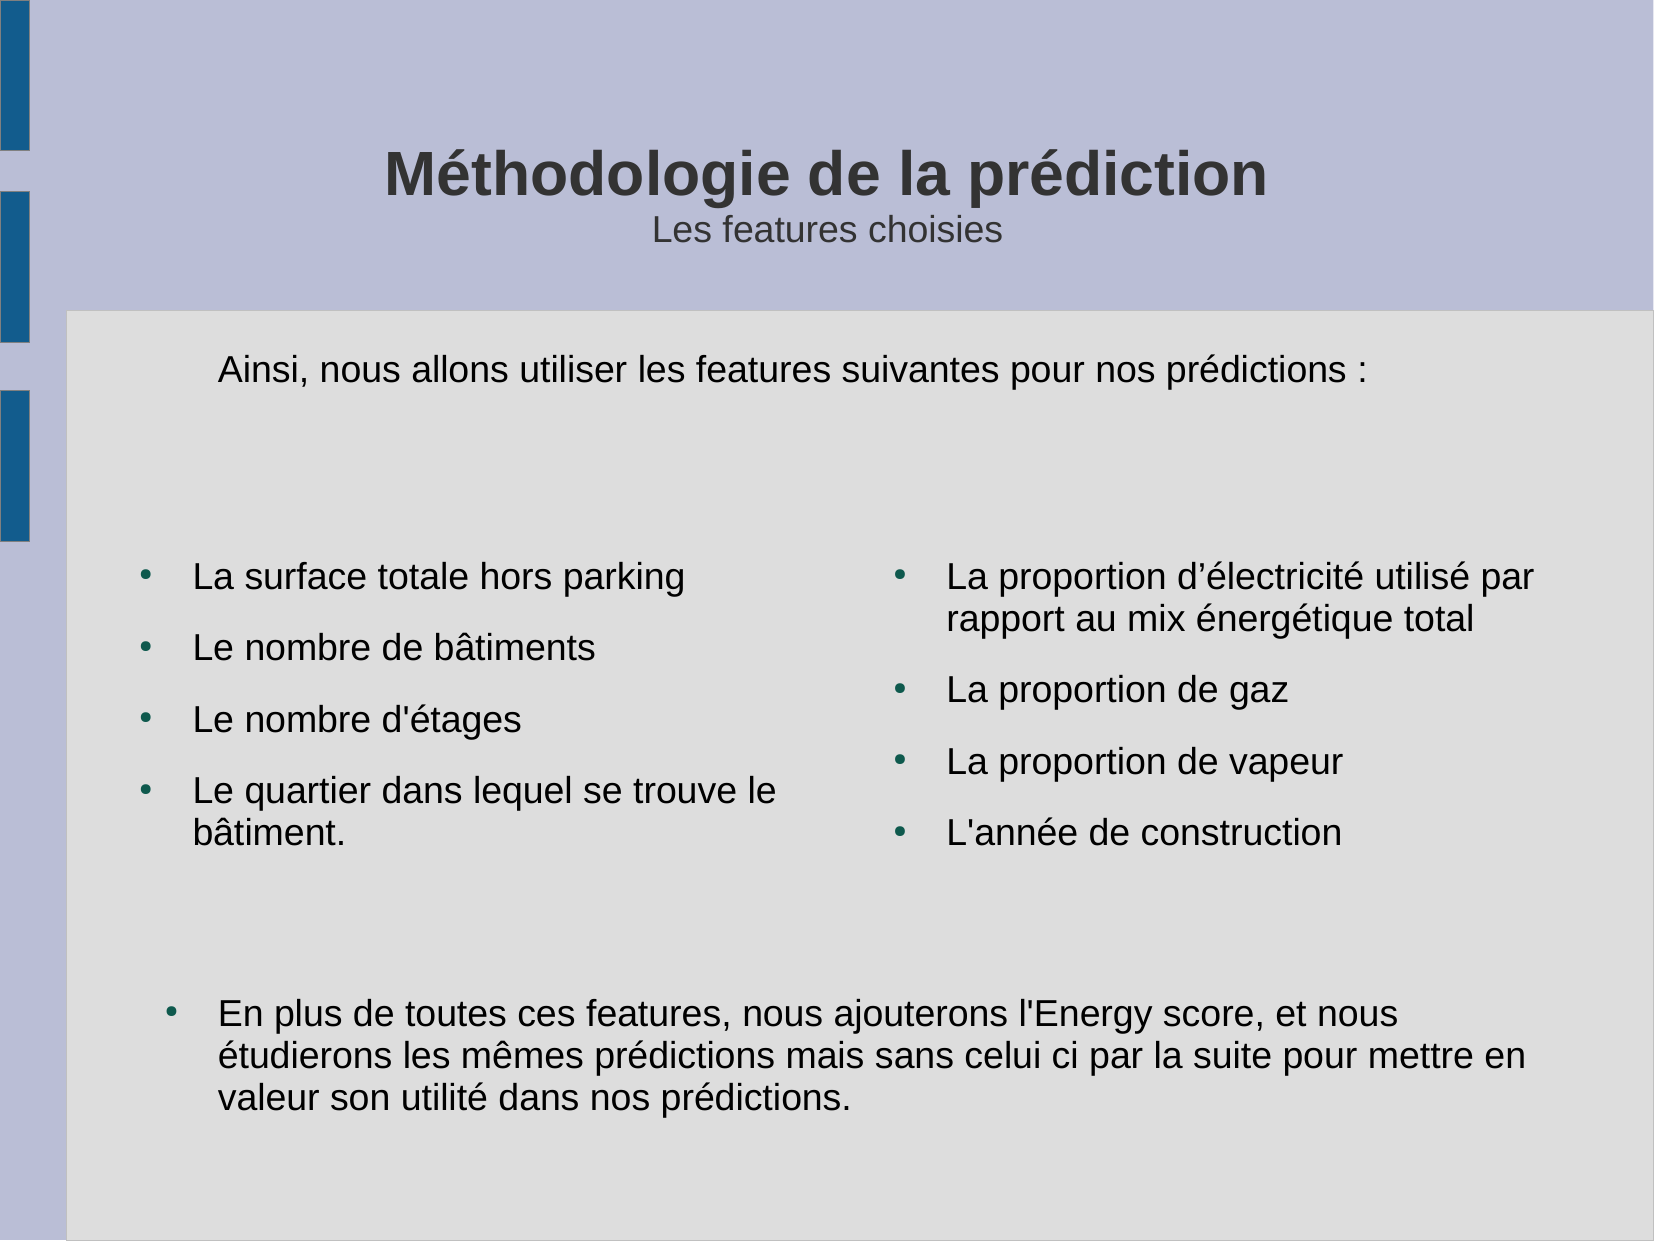

# Méthodologie de la prédiction Les features choisies
Ainsi, nous allons utiliser les features suivantes pour nos prédictions :
En plus de toutes ces features, nous ajouterons l'Energy score, et nous étudierons les mêmes prédictions mais sans celui ci par la suite pour mettre en valeur son utilité dans nos prédictions.
La surface totale hors parking
Le nombre de bâtiments
Le nombre d'étages
Le quartier dans lequel se trouve le bâtiment.
La proportion d’électricité utilisé par rapport au mix énergétique total
La proportion de gaz
La proportion de vapeur
L'année de construction